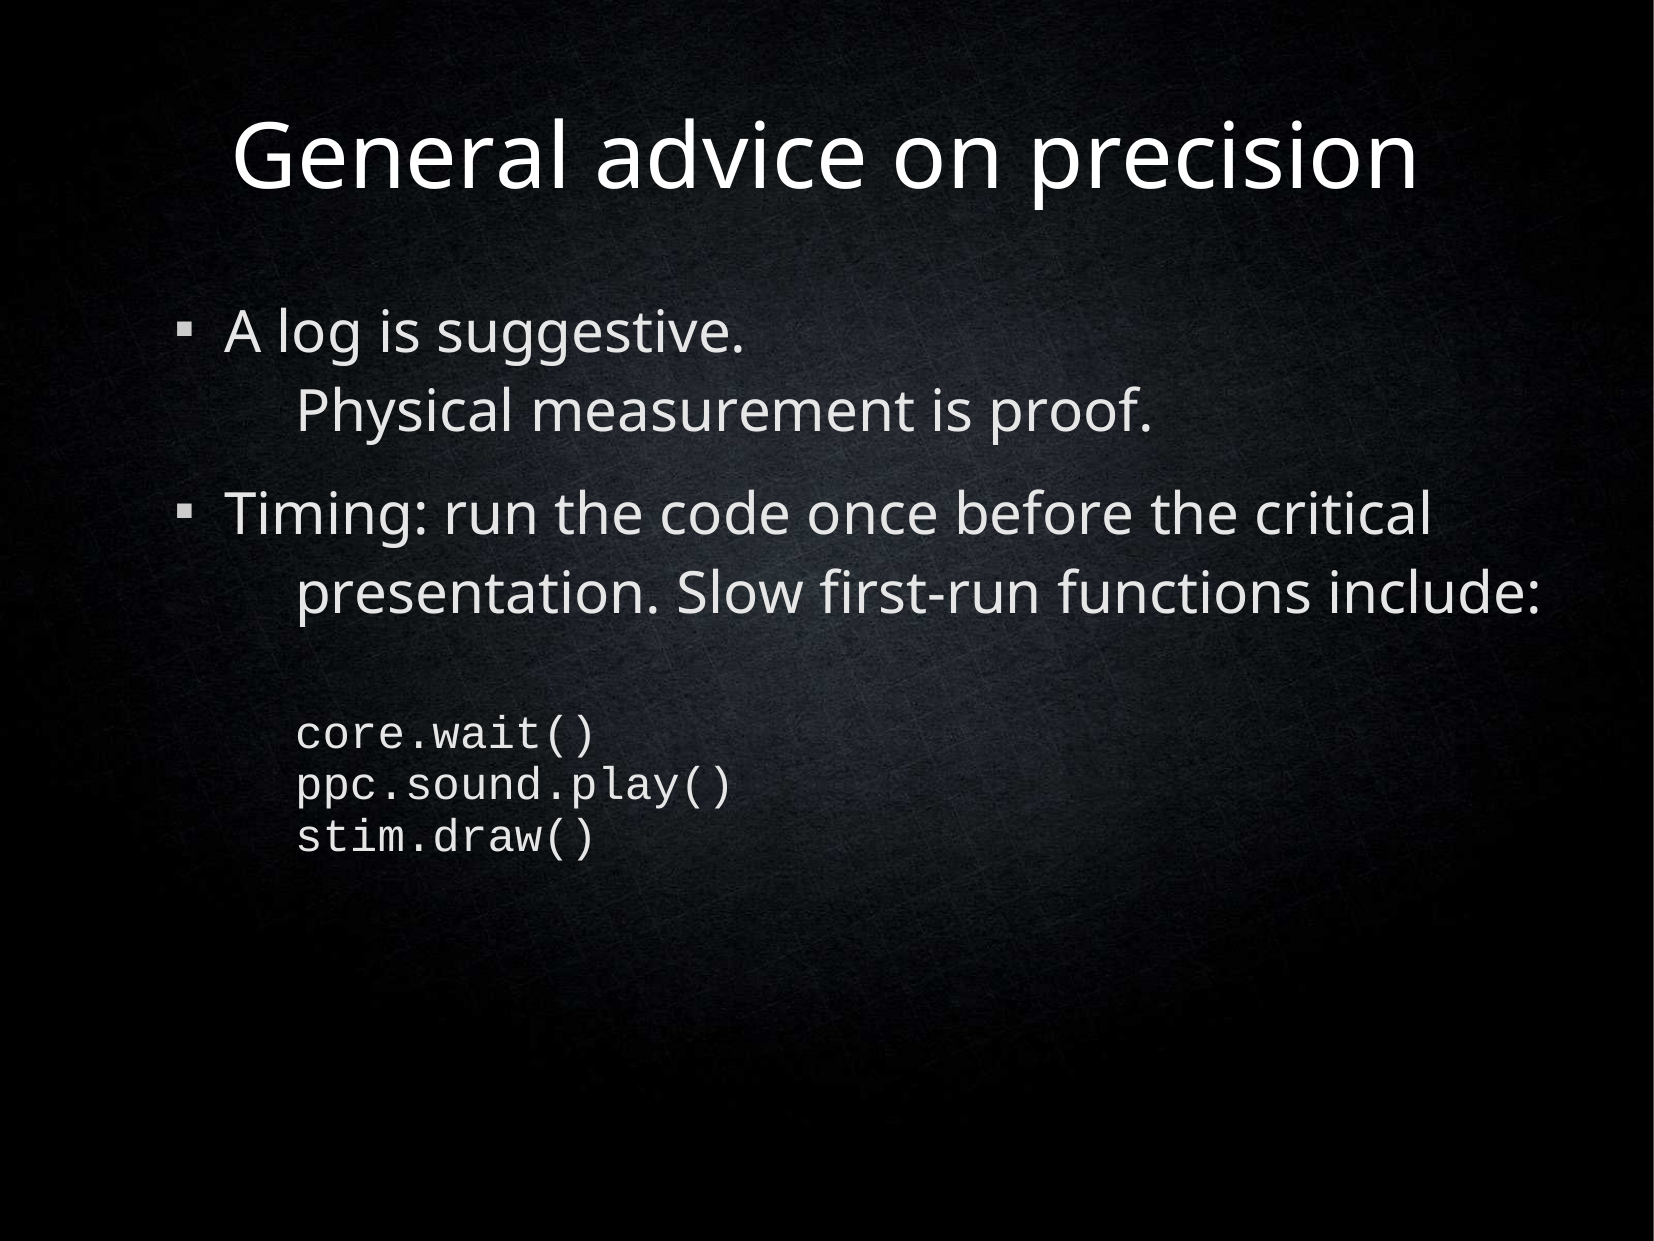

# General advice on precision
A log is suggestive.
Physical measurement is proof.
Timing: run the code once before the critical presentation. Slow first-run functions include:
core.wait()
ppc.sound.play()
stim.draw()